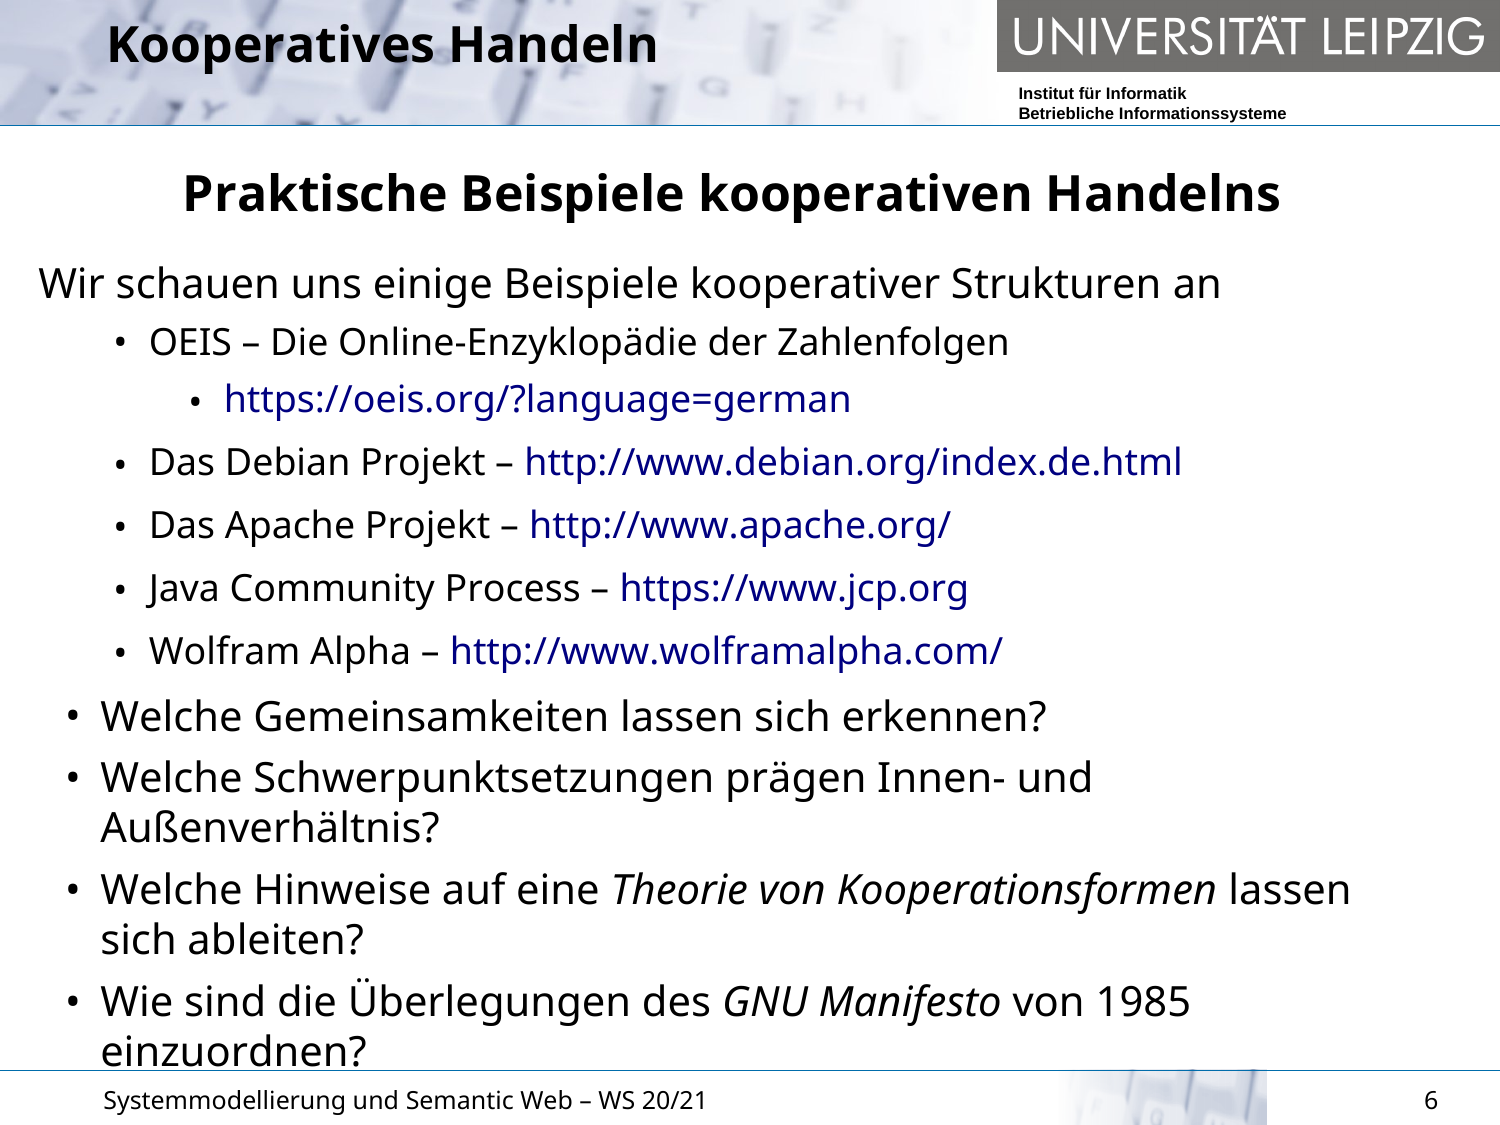

Kooperatives Handeln
Praktische Beispiele kooperativen Handelns
Wir schauen uns einige Beispiele kooperativer Strukturen an
OEIS – Die Online-Enzyklopädie der Zahlenfolgen
https://oeis.org/?language=german
Das Debian Projekt – http://www.debian.org/index.de.html
Das Apache Projekt – http://www.apache.org/
Java Community Process – https://www.jcp.org
Wolfram Alpha – http://www.wolframalpha.com/
Welche Gemeinsamkeiten lassen sich erkennen?
Welche Schwerpunktsetzungen prägen Innen- und Außenverhältnis?
Welche Hinweise auf eine Theorie von Kooperationsformen lassen sich ableiten?
Wie sind die Überlegungen des GNU Manifesto von 1985 einzuordnen?
Systemmodellierung und Semantic Web – WS 20/21
6